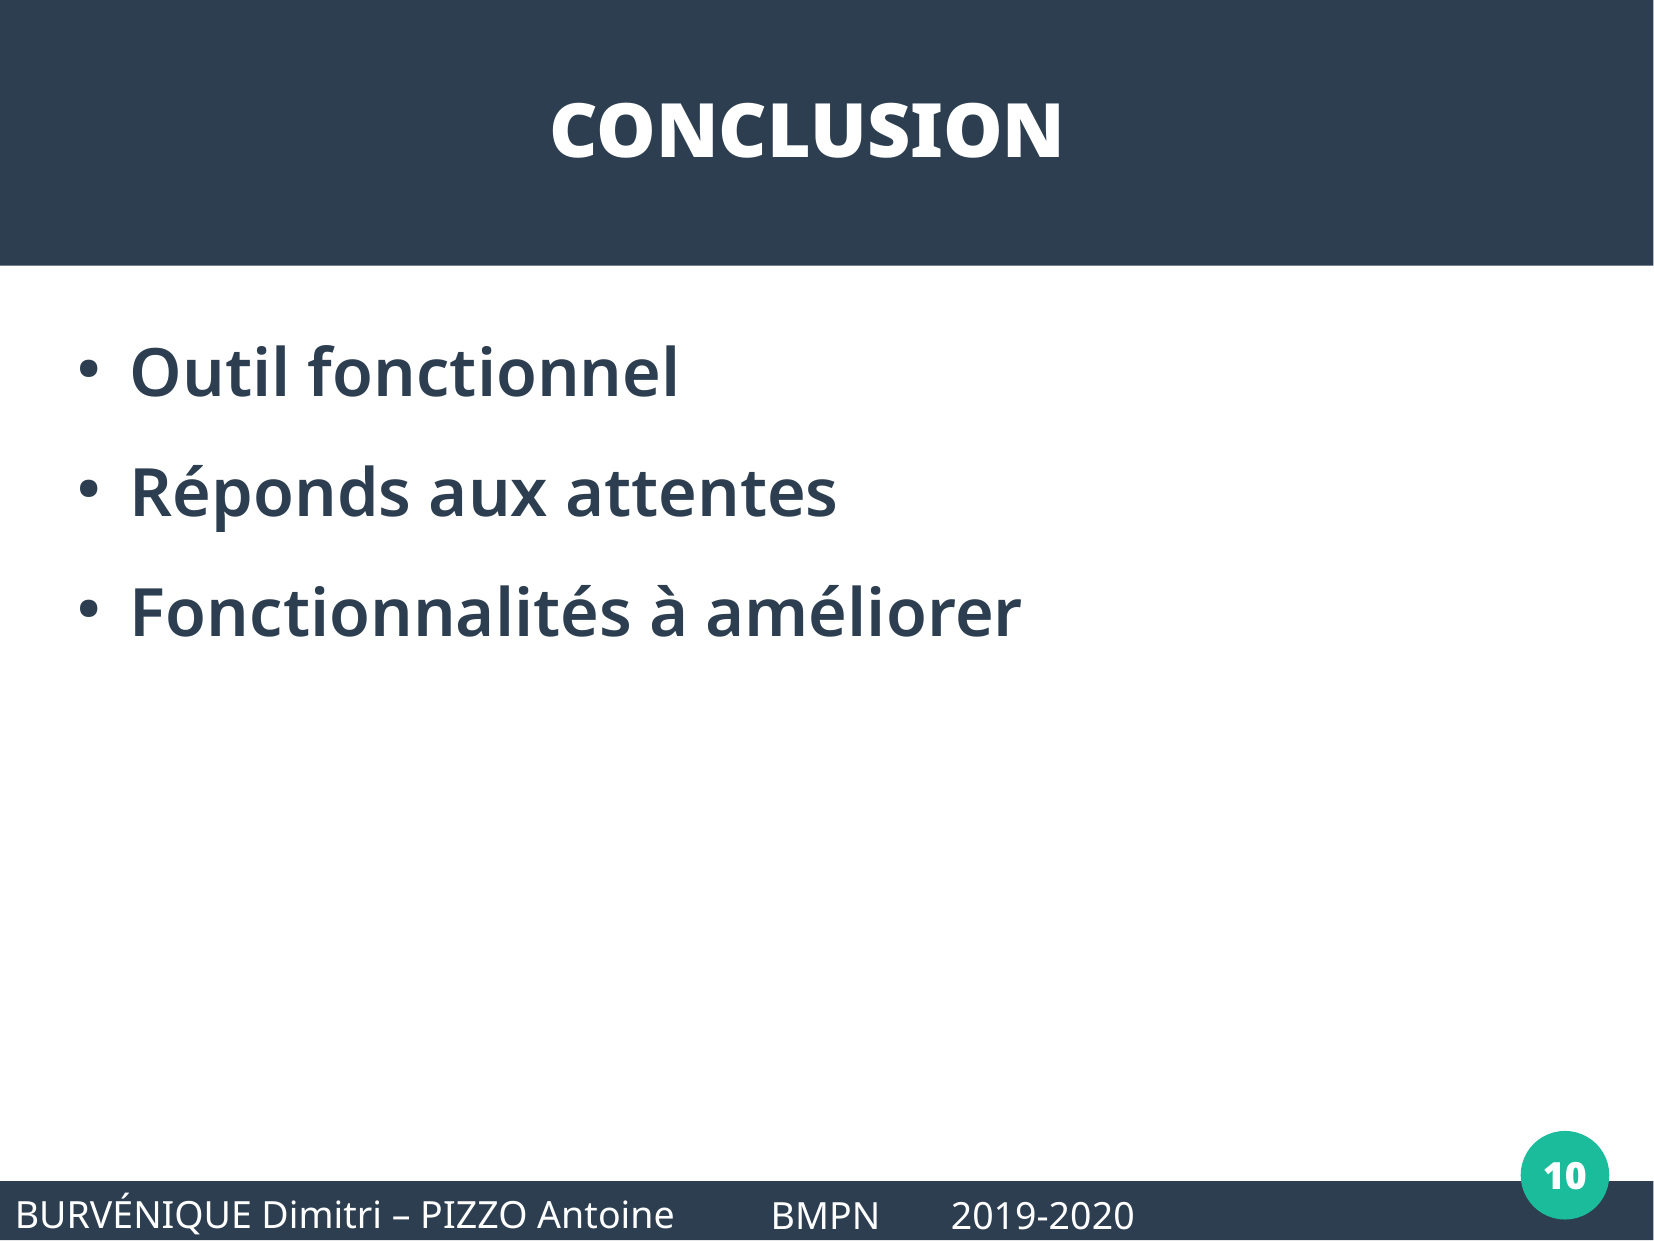

# CONCLUSION
Outil fonctionnel
Réponds aux attentes
Fonctionnalités à améliorer
10
BURVÉNIQUE Dimitri – PIZZO Antoine
BMPN
2019-2020